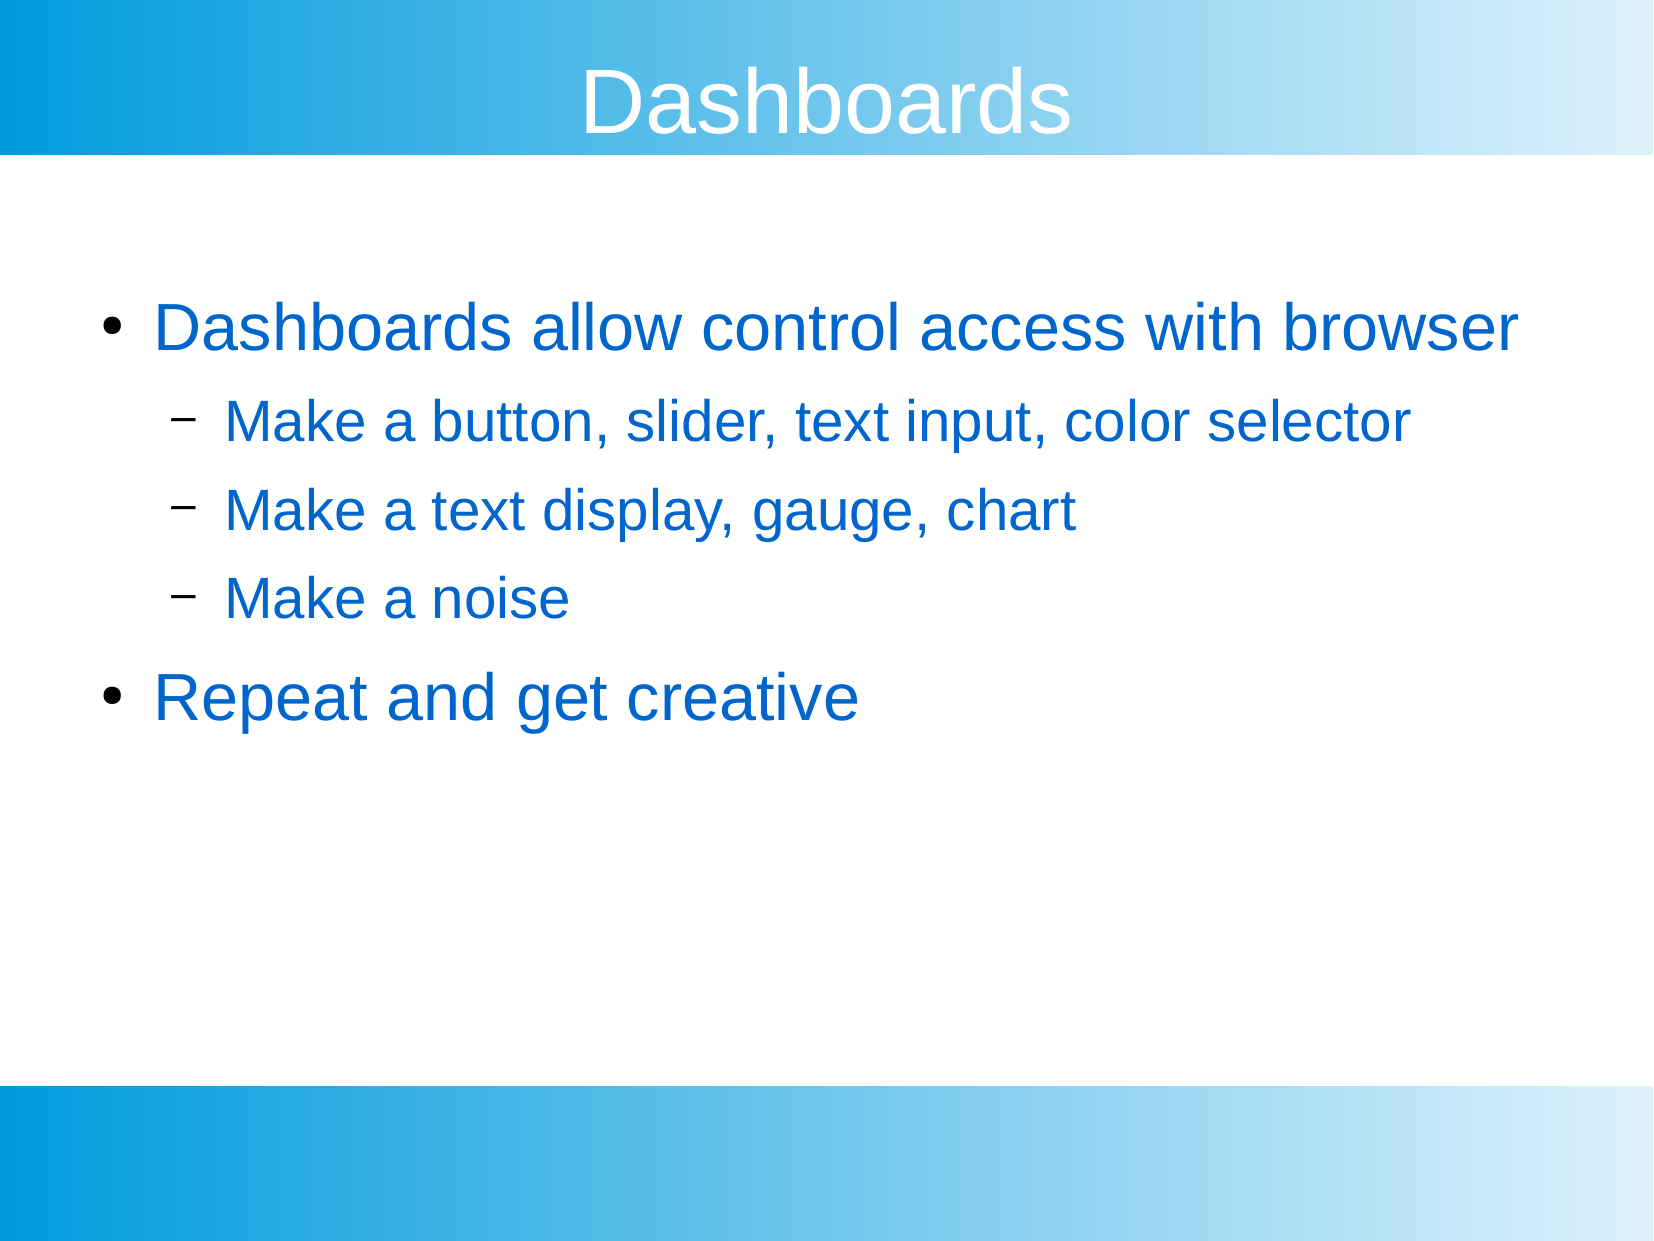

# Dashboards
Dashboards allow control access with browser
Make a button, slider, text input, color selector
Make a text display, gauge, chart
Make a noise
Repeat and get creative